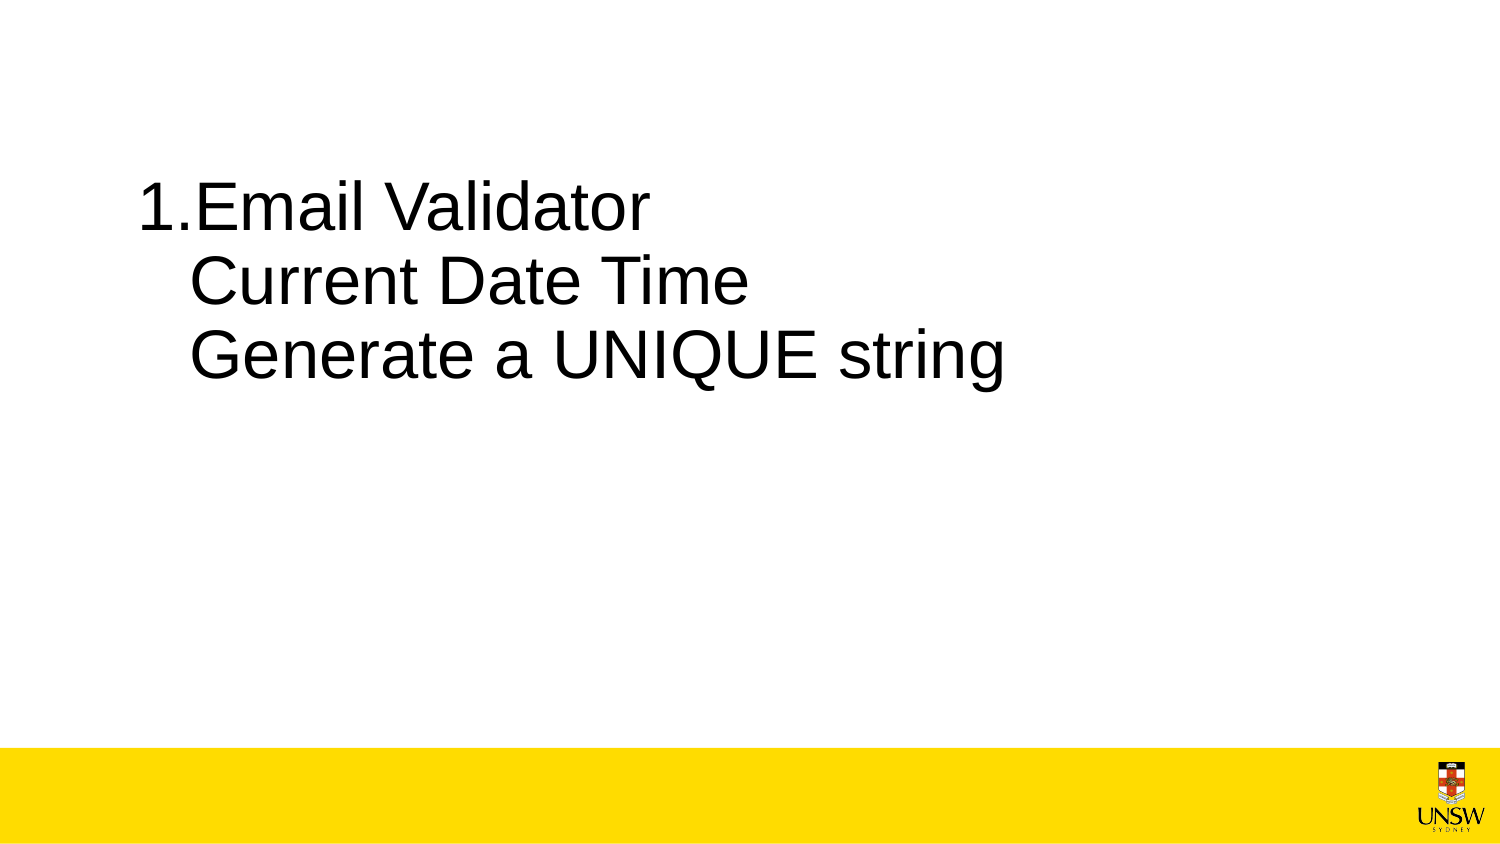

# Email Validator Current Date Time Generate a UNIQUE string